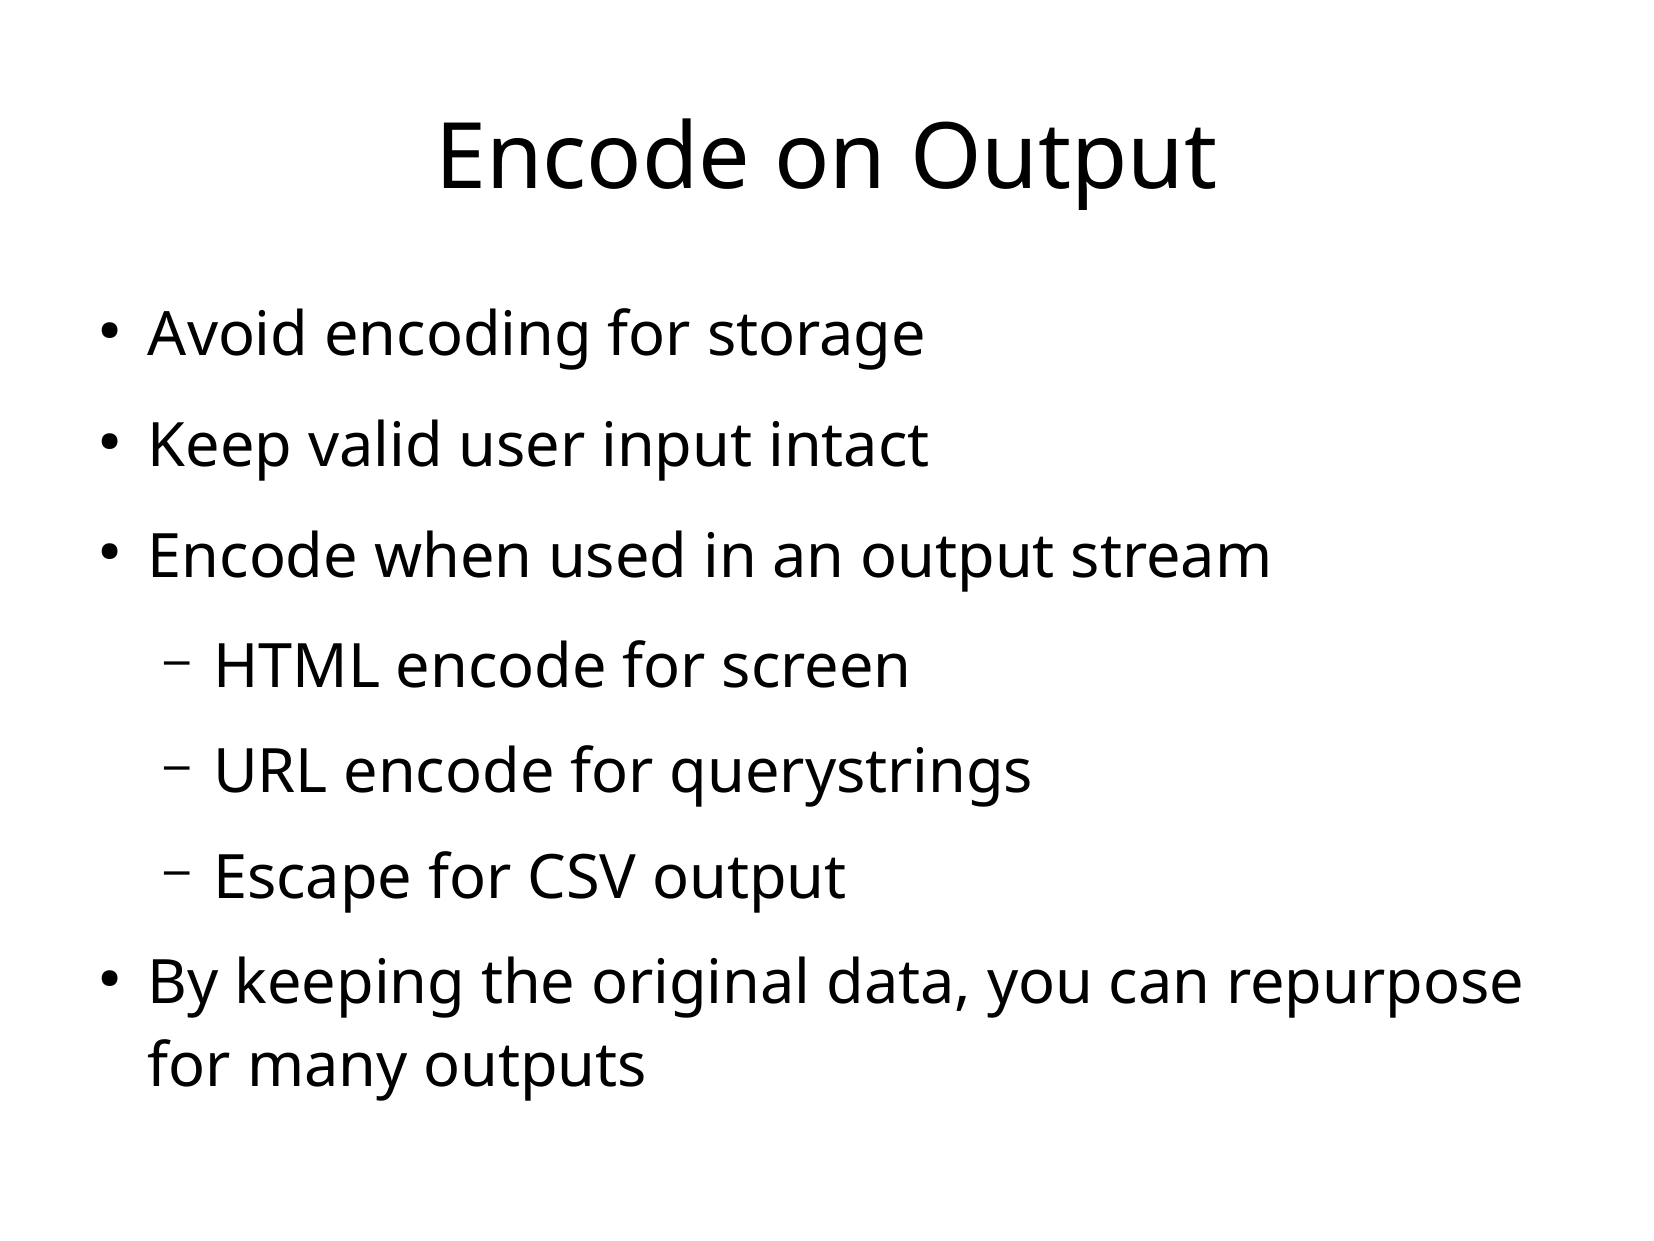

# Encode on Output
Avoid encoding for storage
Keep valid user input intact
Encode when used in an output stream
HTML encode for screen
URL encode for querystrings
Escape for CSV output
By keeping the original data, you can repurpose for many outputs